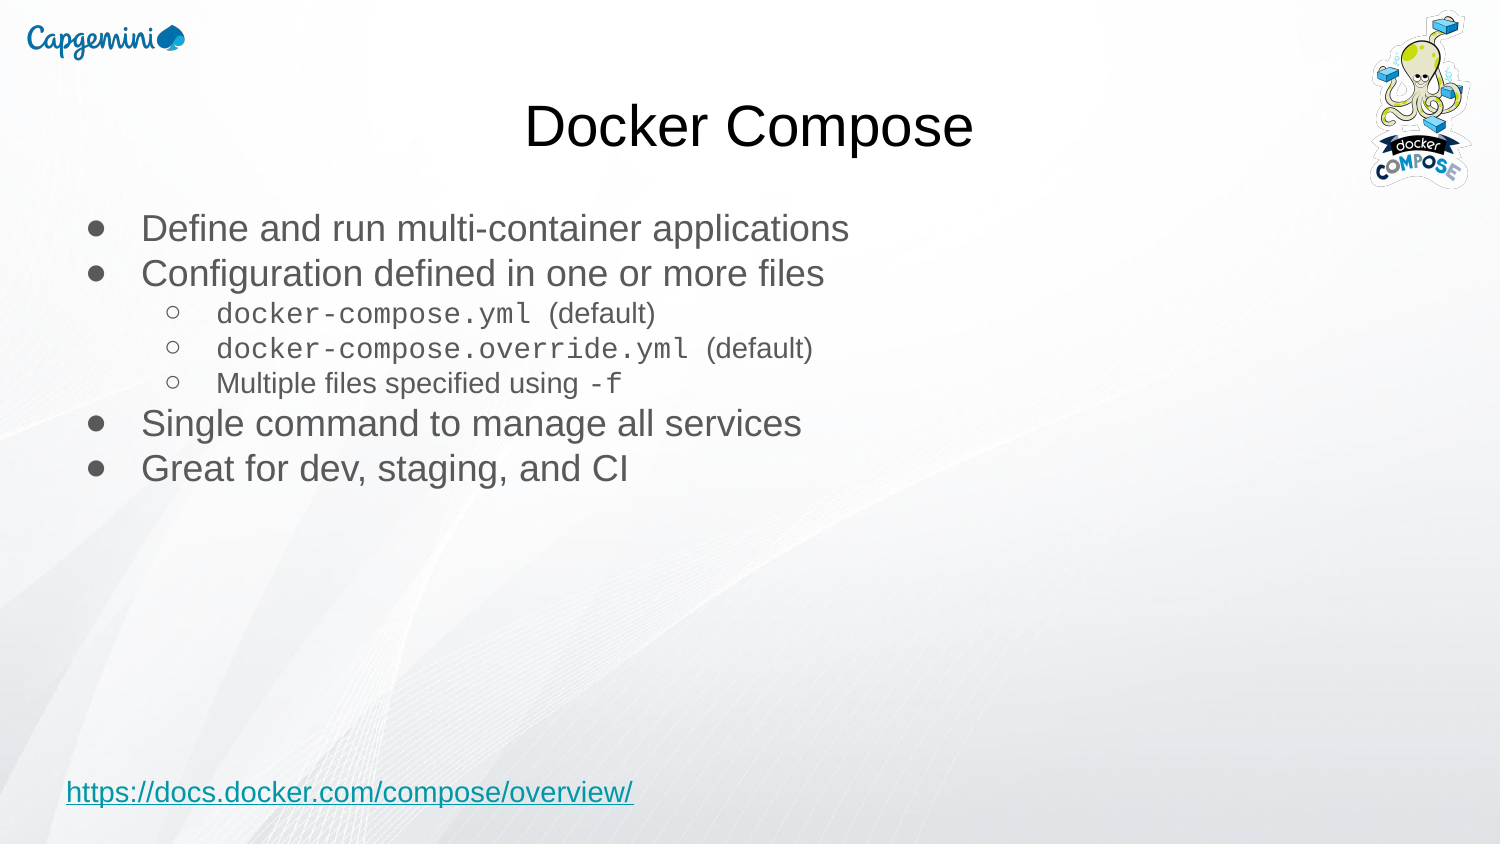

# Docker Compose
Define and run multi-container applications
Configuration defined in one or more files
docker-compose.yml (default)
docker-compose.override.yml (default)
Multiple files specified using -f
Single command to manage all services
Great for dev, staging, and CI
https://docs.docker.com/compose/overview/